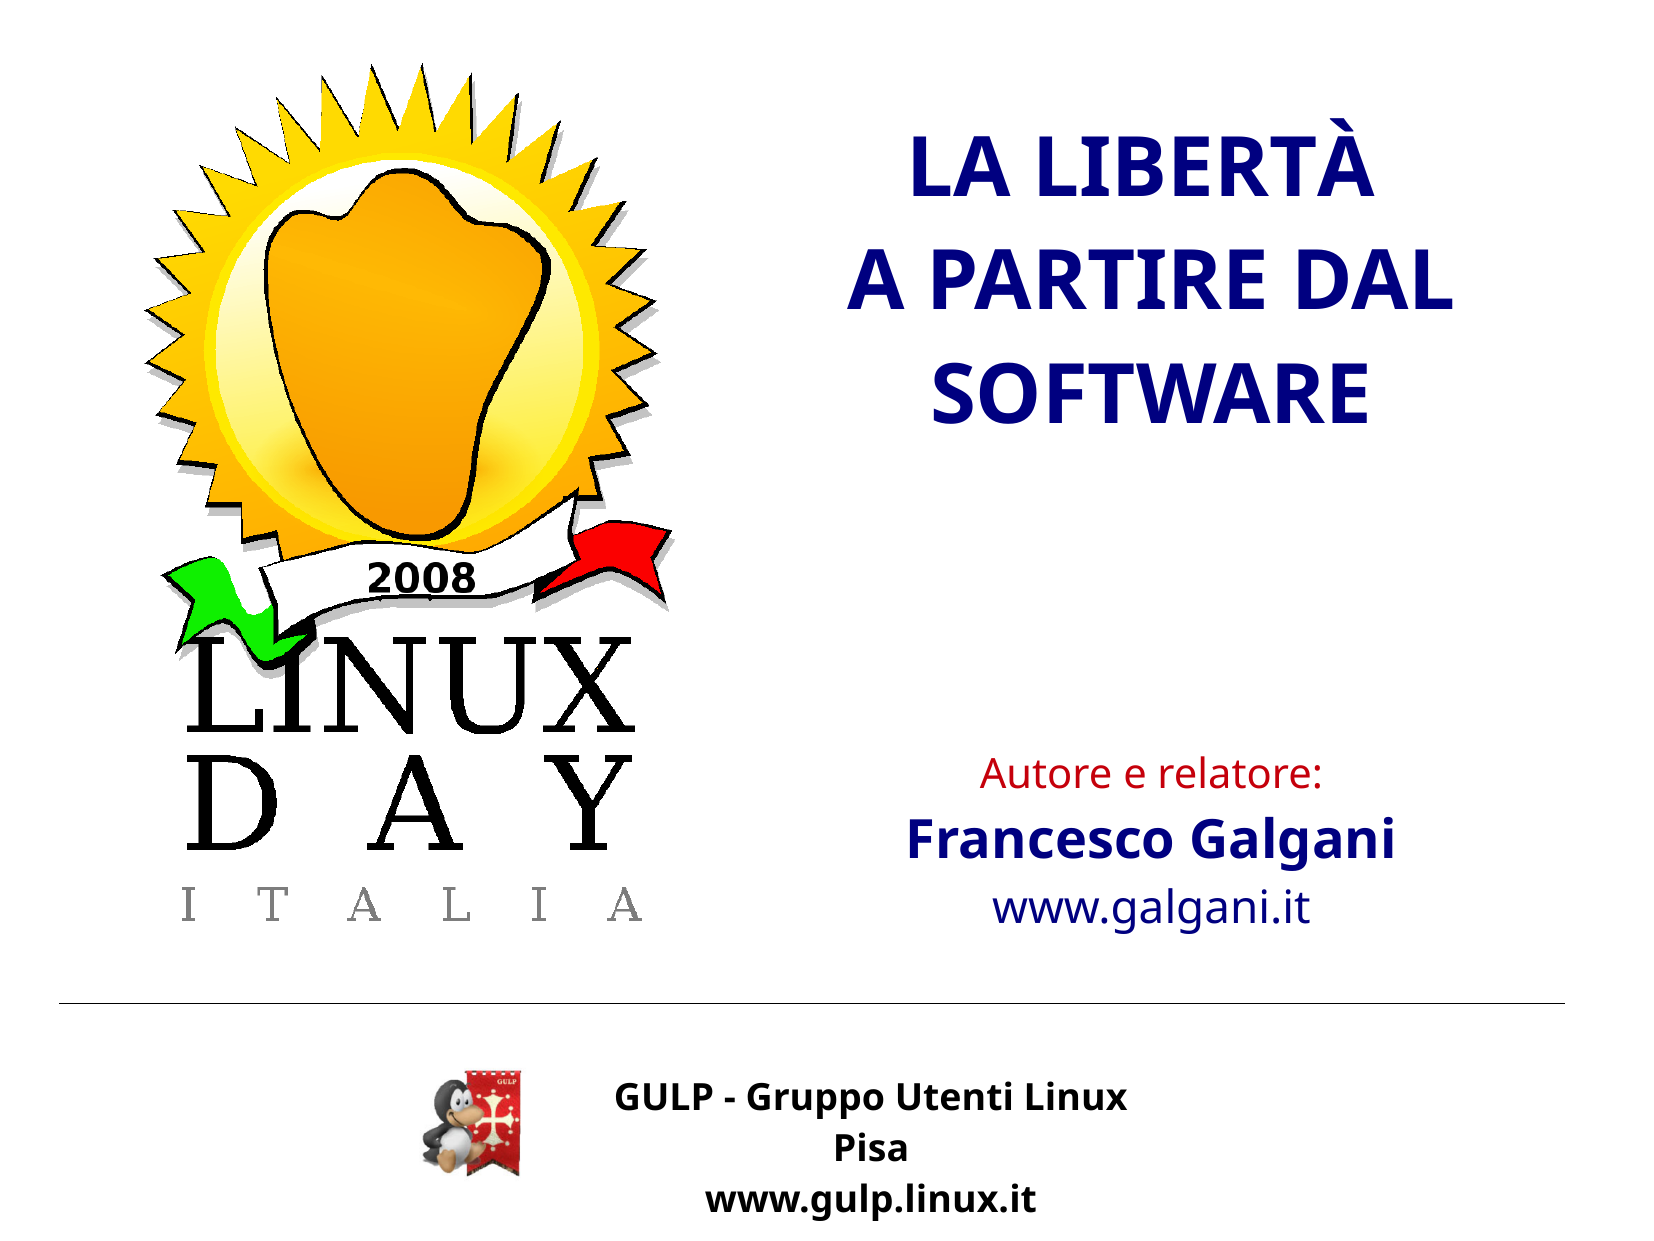

LA LIBERTÀ
A PARTIRE DAL SOFTWARE
Autore e relatore:
Francesco Galgani
www.galgani.it
GULP - Gruppo Utenti Linux Pisa
www.gulp.linux.it